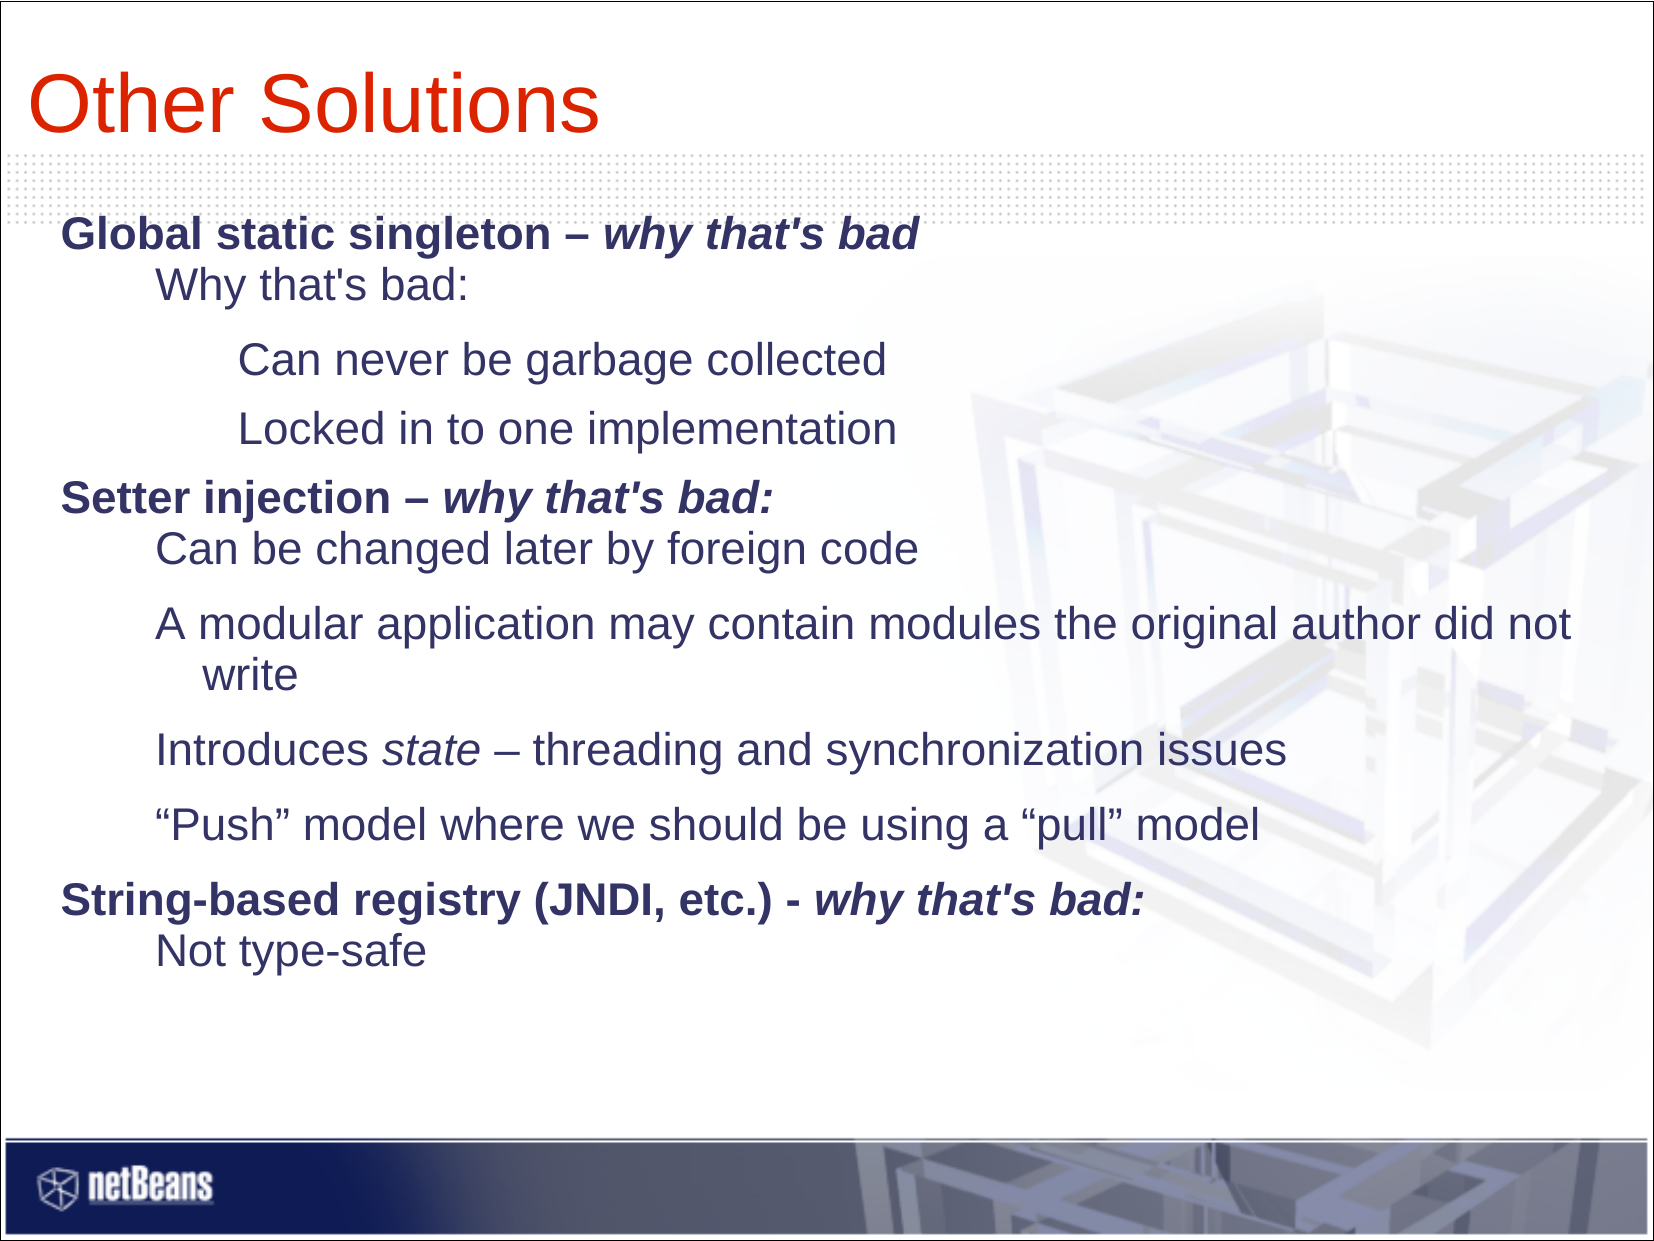

# Other Solutions
Global static singleton – why that's bad
Why that's bad:
Can never be garbage collected
Locked in to one implementation
Setter injection – why that's bad:
Can be changed later by foreign code
A modular application may contain modules the original author did not write
Introduces state – threading and synchronization issues
“Push” model where we should be using a “pull” model
String-based registry (JNDI, etc.) - why that's bad:
Not type-safe